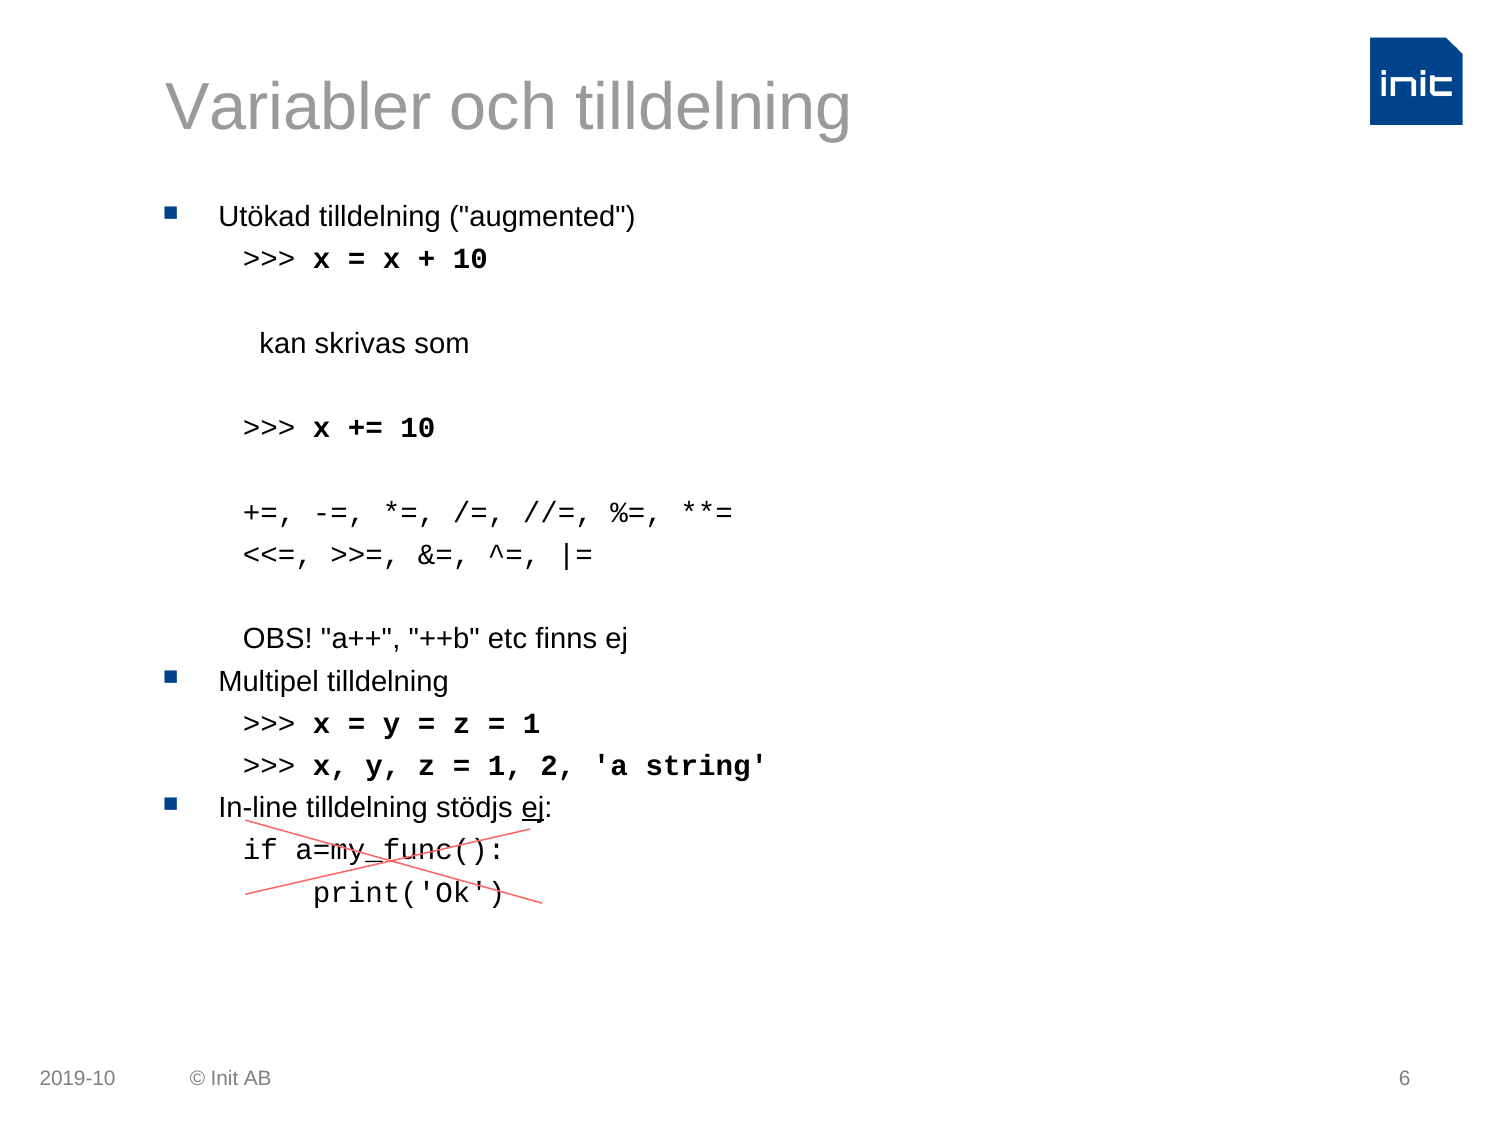

Variabler och tilldelning
Utökad tilldelning ("augmented")
>>> x = x + 10
 kan skrivas som
>>> x += 10
+=, -=, *=, /=, //=, %=, **=
<<=, >>=, &=, ^=, |=
OBS! "a++", "++b" etc finns ej
Multipel tilldelning
>>> x = y = z = 1
>>> x, y, z = 1, 2, 'a string'
In-line tilldelning stödjs ej:
if a=my_func():
 print('Ok')
2019-10
© Init AB